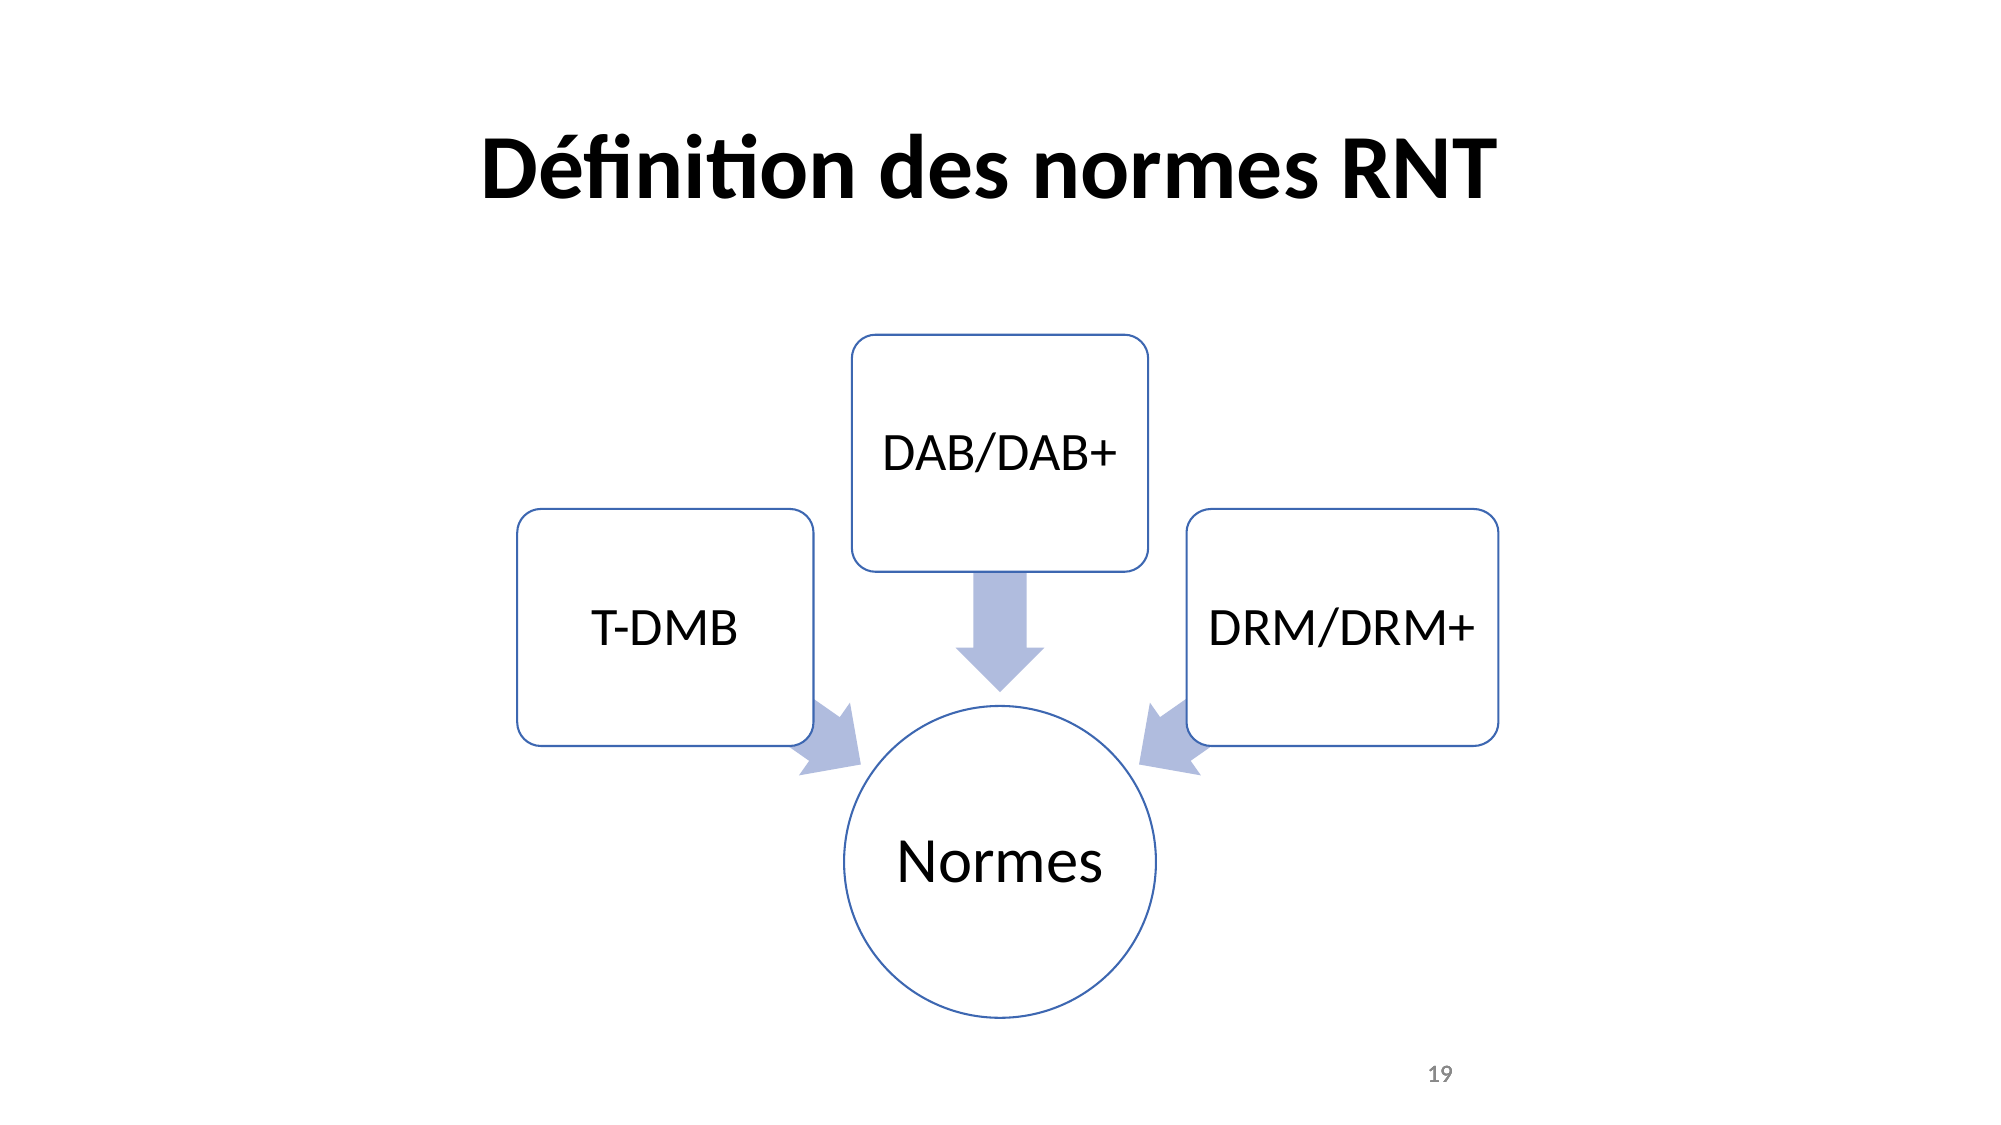

# Définition des normes RNT
DAB/DAB+
T-DMB
DRM/DRM+
Normes